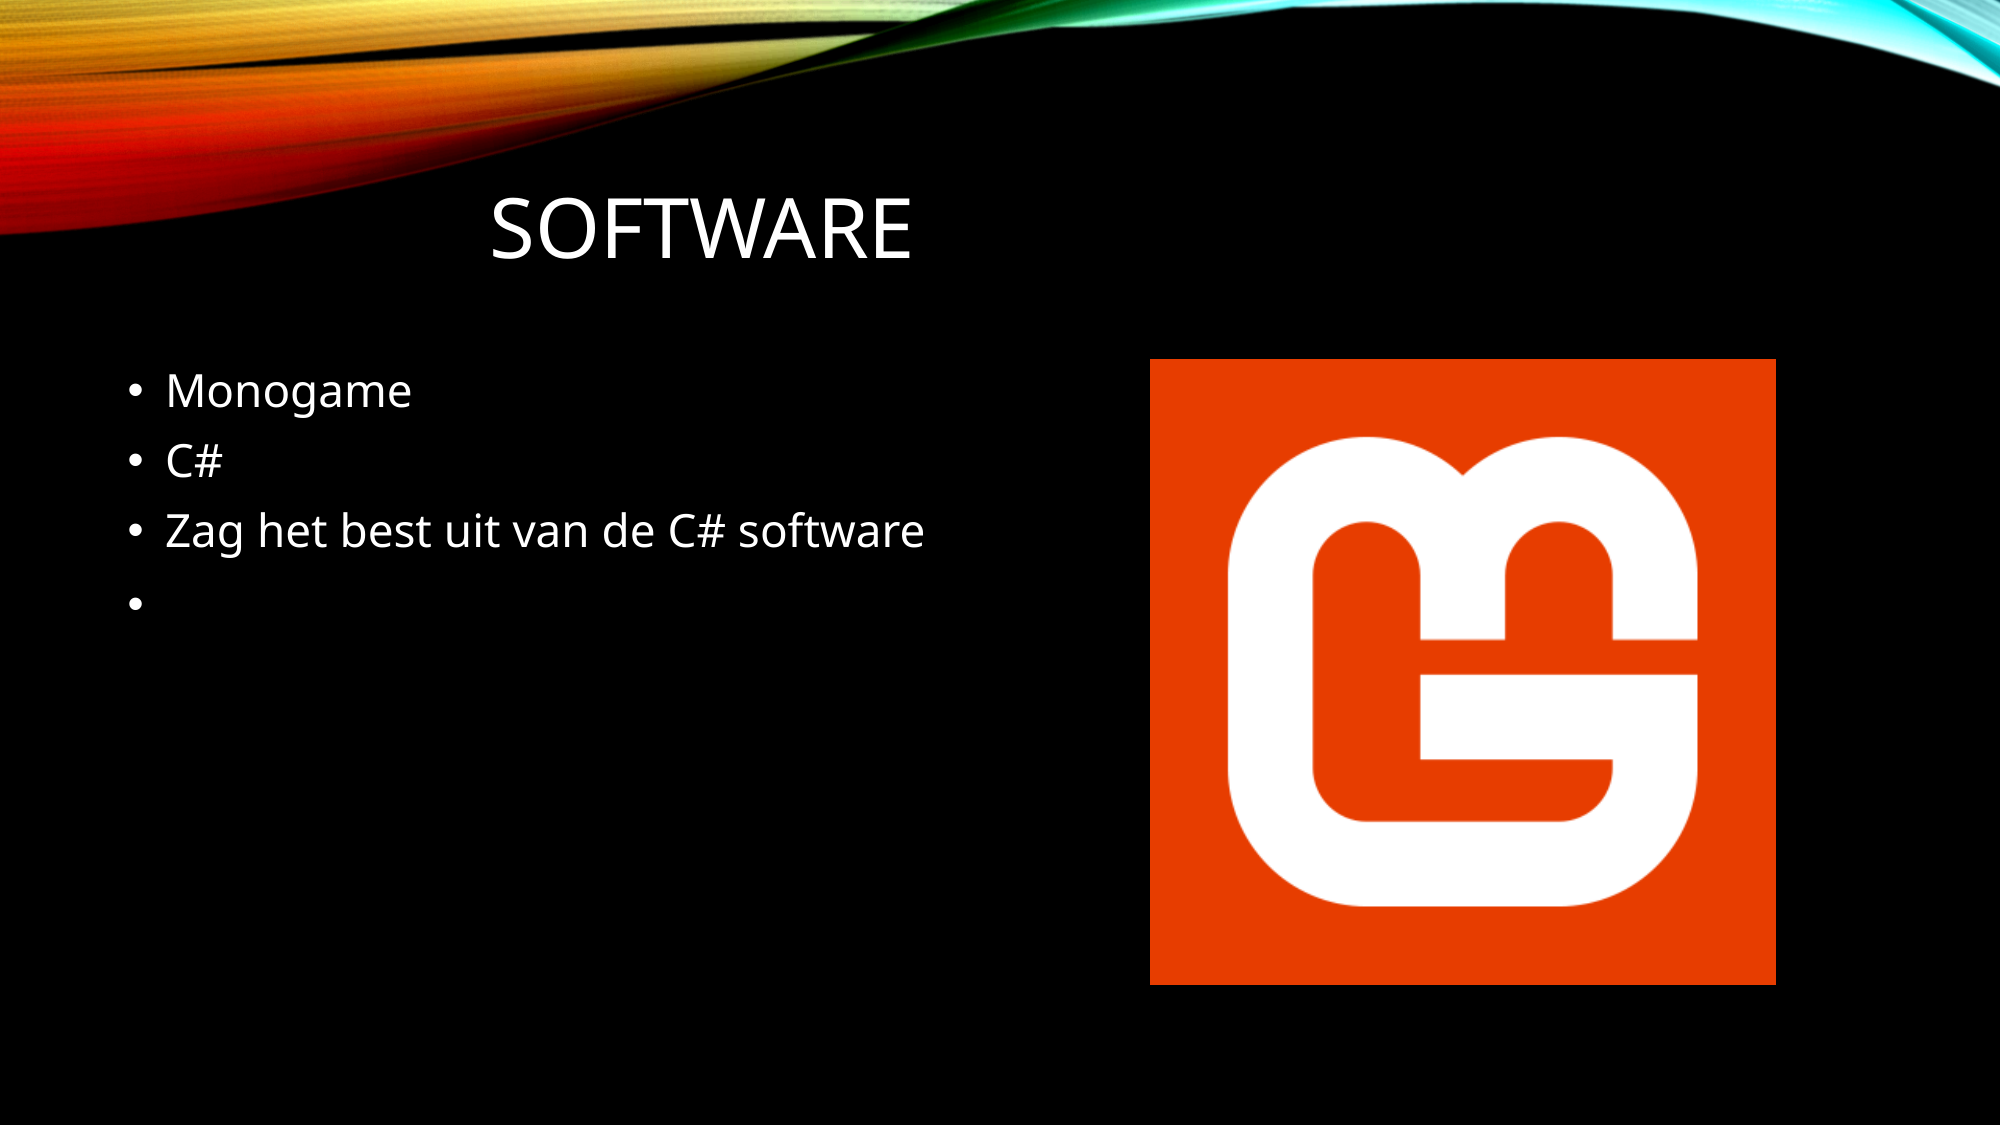

# Software
Monogame
C#
Zag het best uit van de C# software